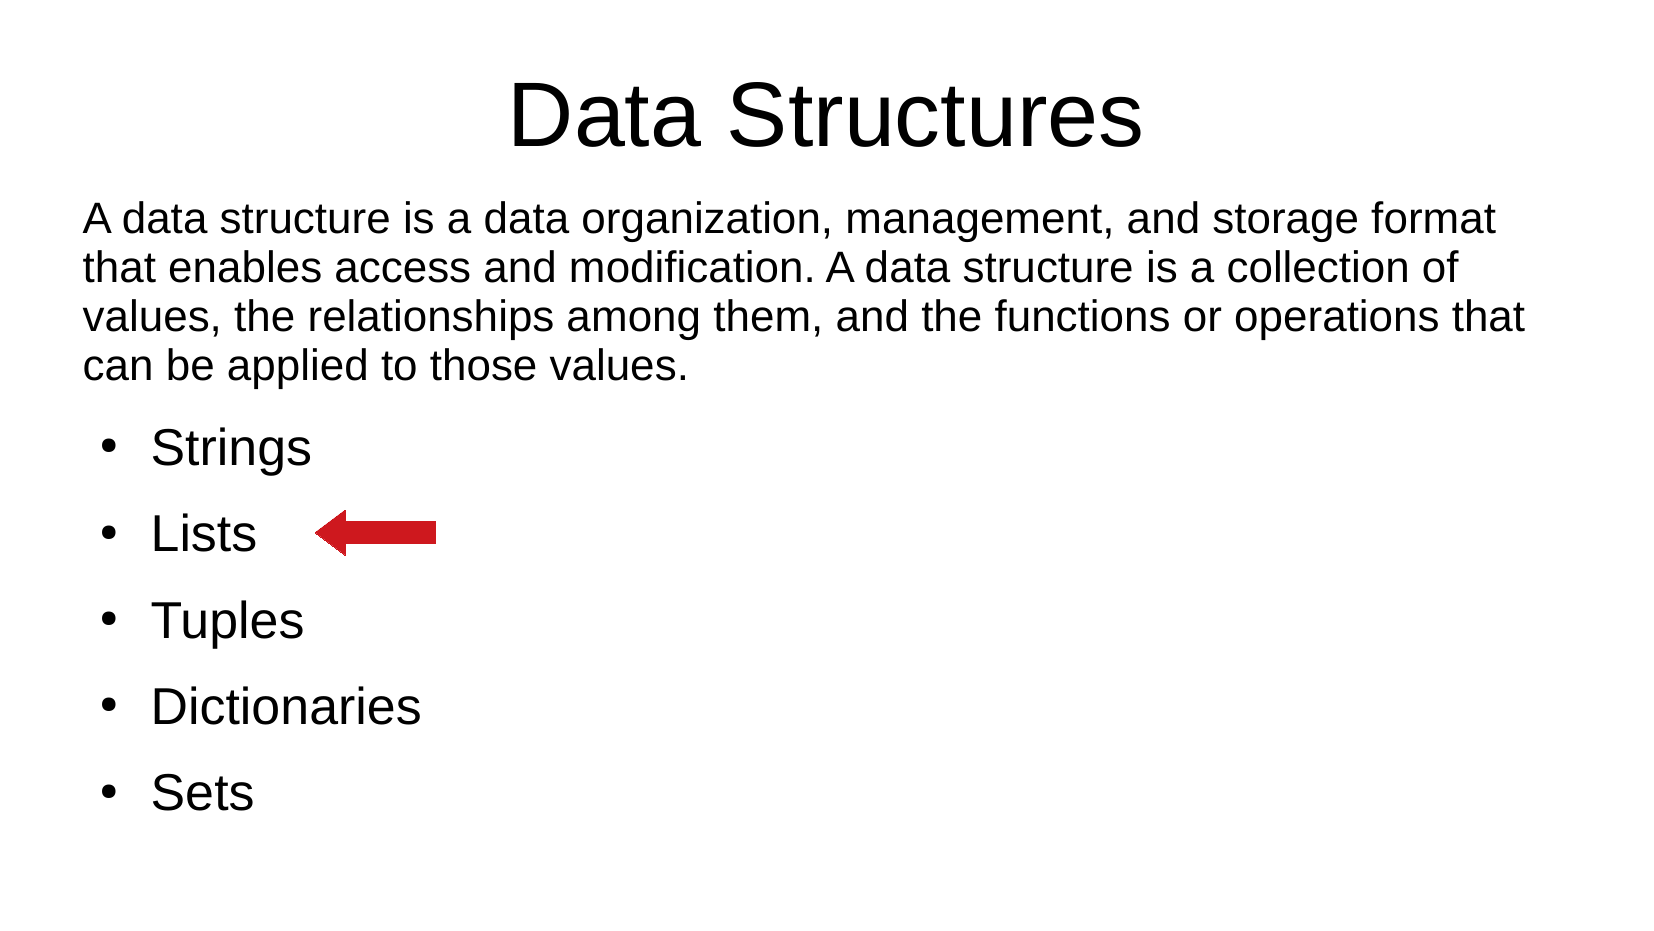

# Data Structures
A data structure is a data organization, management, and storage format that enables access and modification. A data structure is a collection of values, the relationships among them, and the functions or operations that can be applied to those values.
Strings
Lists
Tuples
Dictionaries
Sets